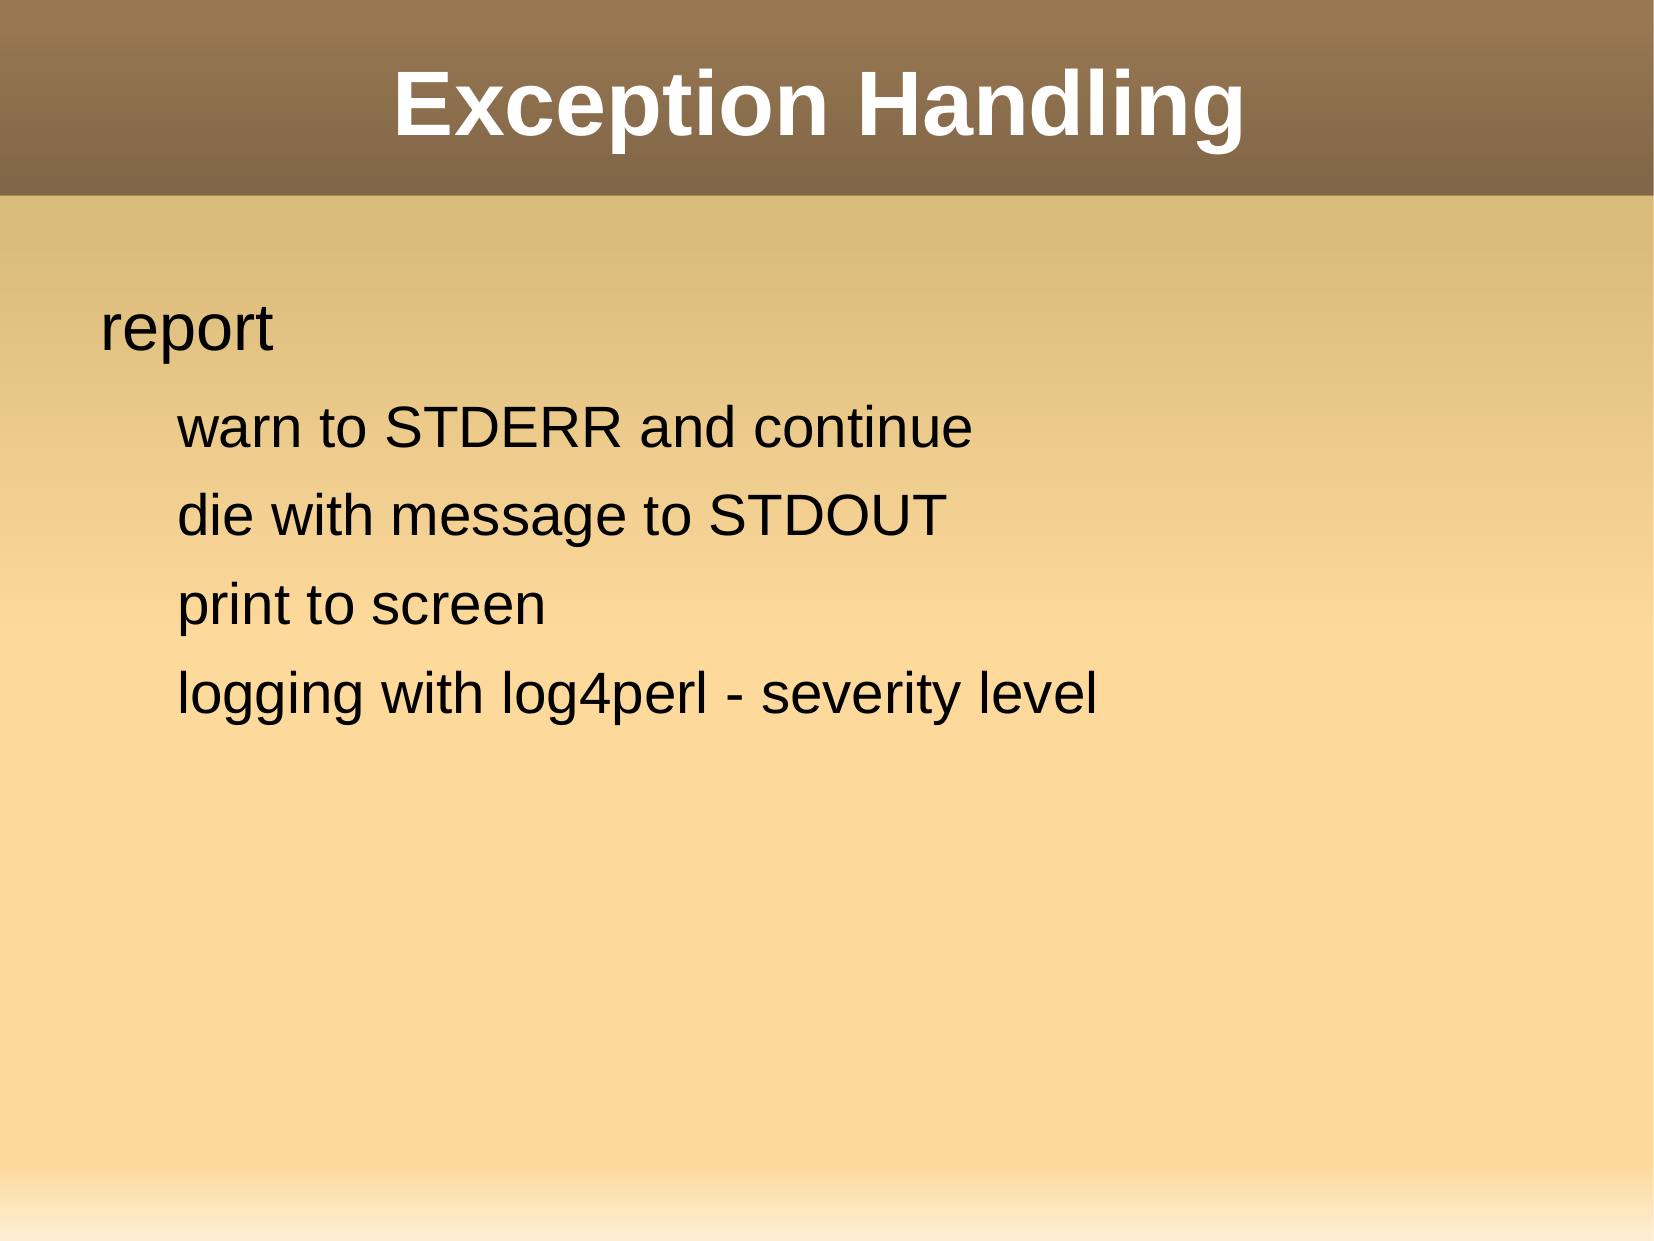

# Exception Handling
report
warn to STDERR and continue
die with message to STDOUT
print to screen
logging with log4perl - severity level